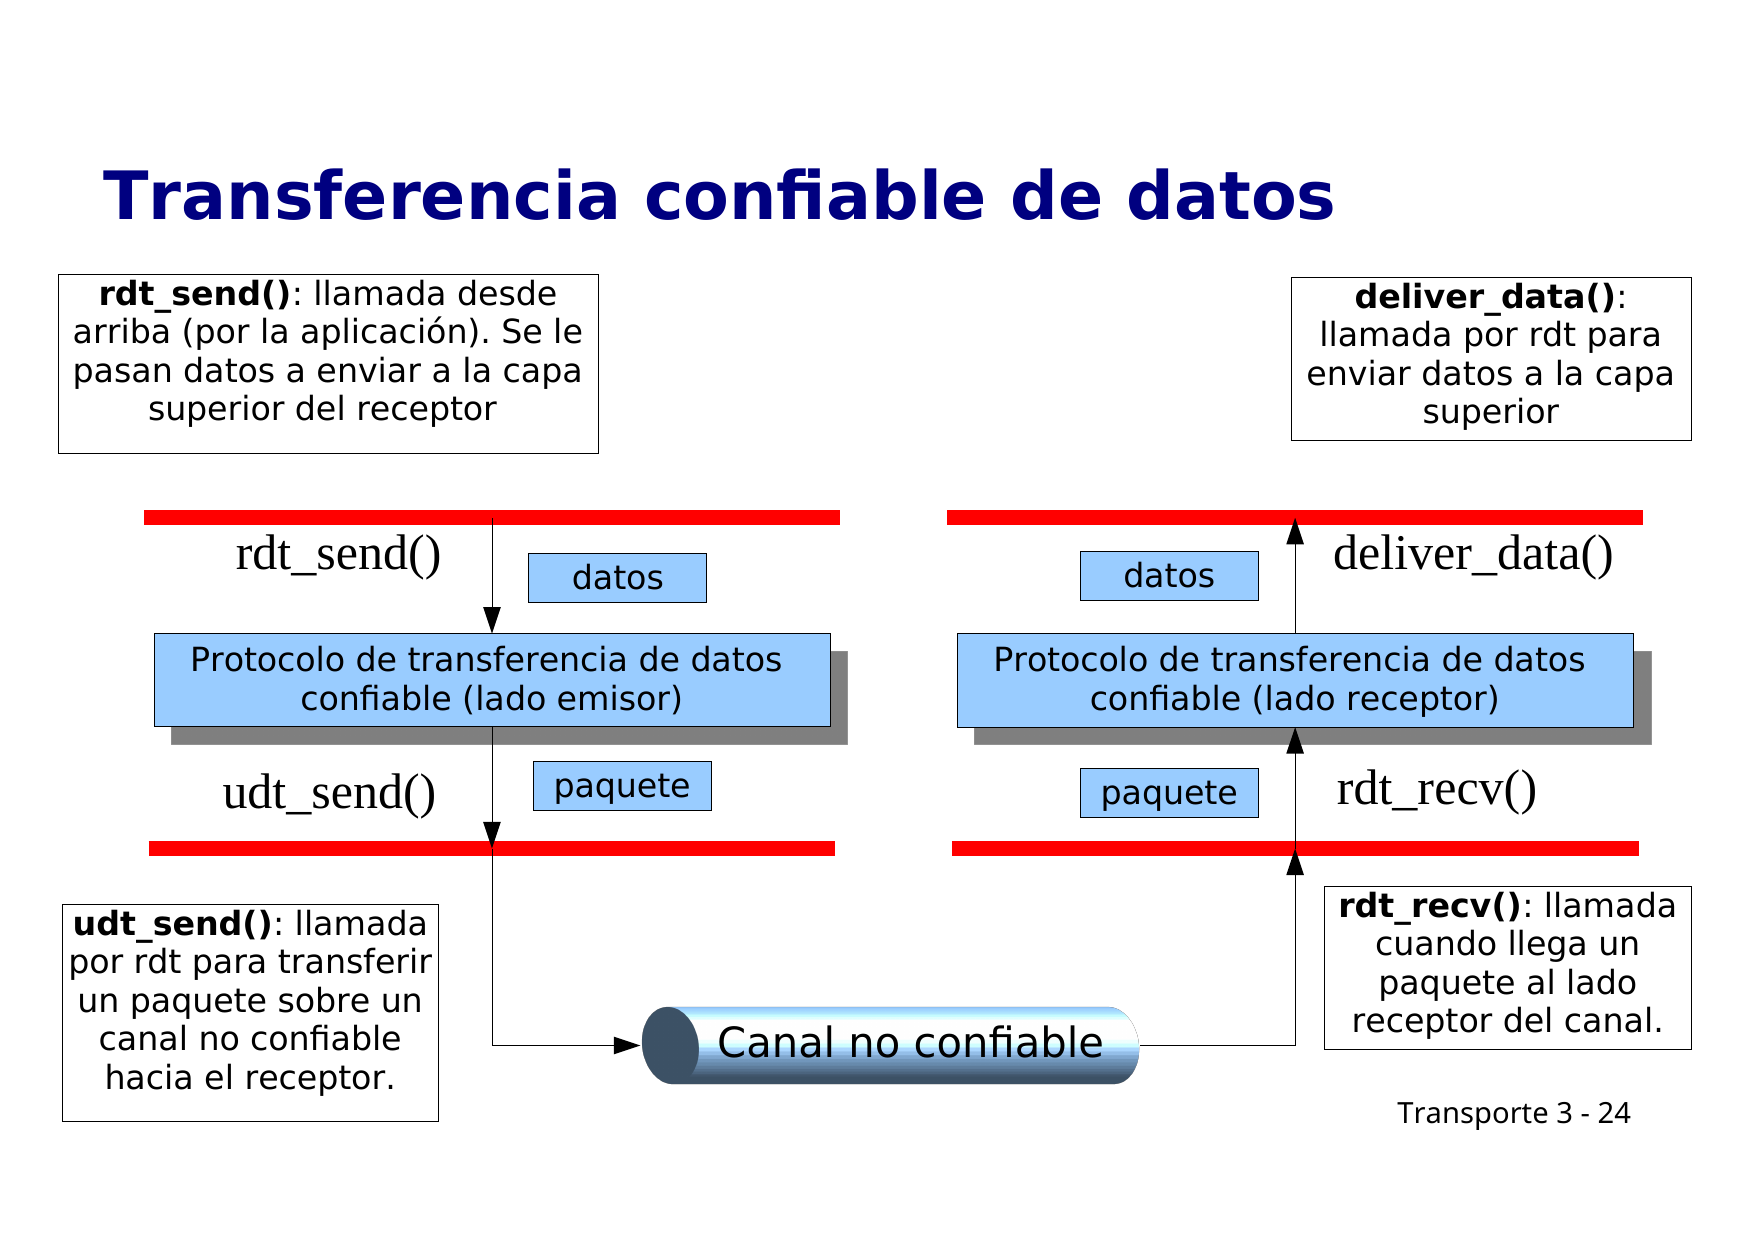

# Transferencia confiable de datos
rdt_send(): llamada desde arriba (por la aplicación). Se le pasan datos a enviar a la capa superior del receptor
deliver_data(): llamada por rdt para enviar datos a la capa superior
rdt_send()
deliver_data()
datos
datos
Protocolo de transferencia de datos
confiable (lado emisor)
Protocolo de transferencia de datos
confiable (lado receptor)
rdt_recv()
udt_send()
paquete
paquete
rdt_recv(): llamada cuando llega un paquete al lado receptor del canal.
udt_send(): llamada por rdt para transferir un paquete sobre un canal no confiable hacia el receptor.
Canal no confiable